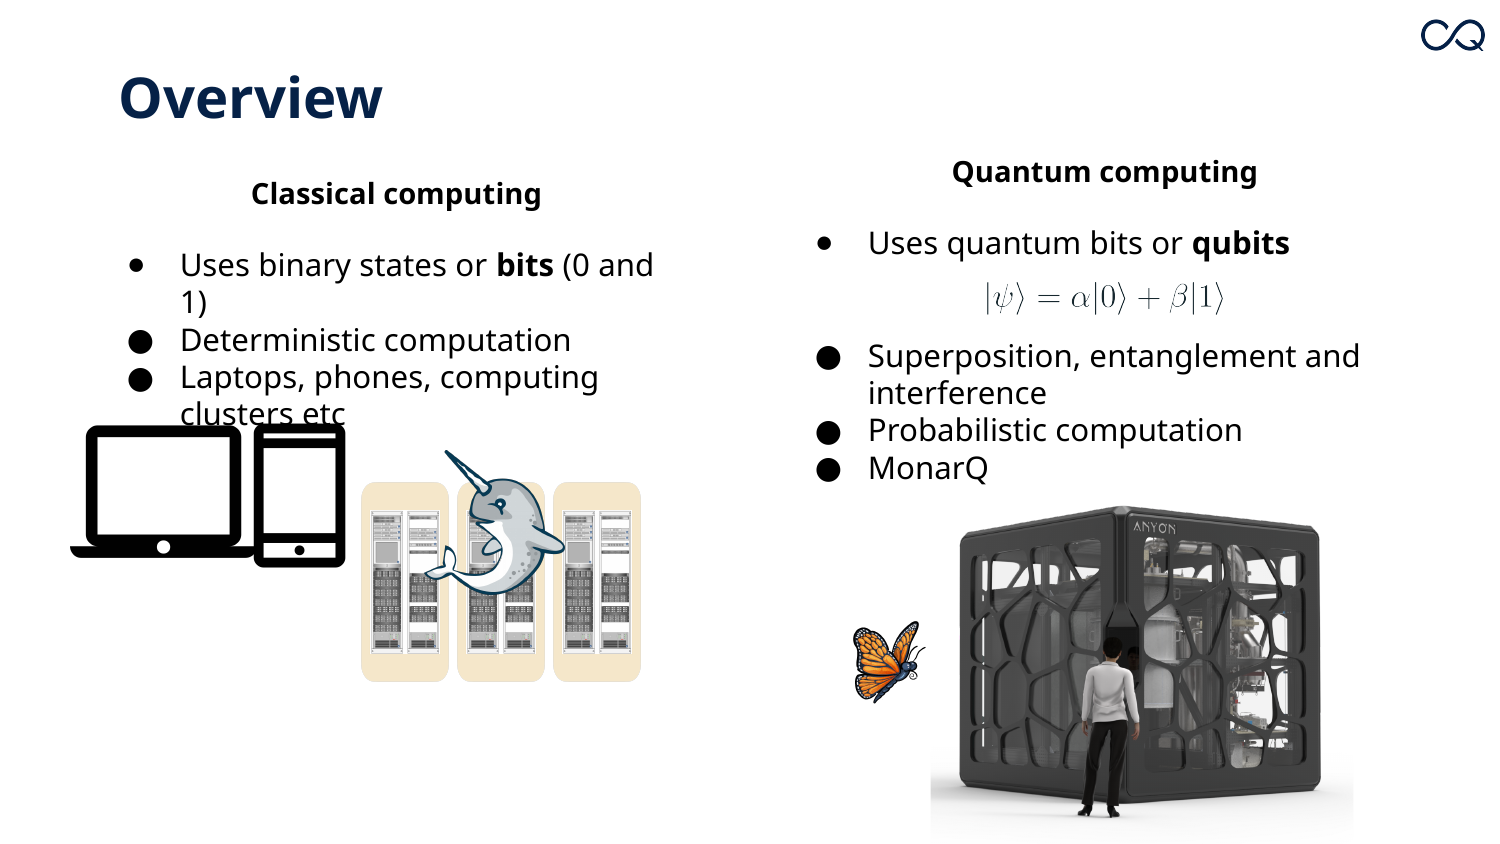

#
Overview
Quantum computing
Uses quantum bits or qubits
Superposition, entanglement and interference
Probabilistic computation
MonarQ
Classical computing
Uses binary states or bits (0 and 1)
Deterministic computation
Laptops, phones, computing clusters etc